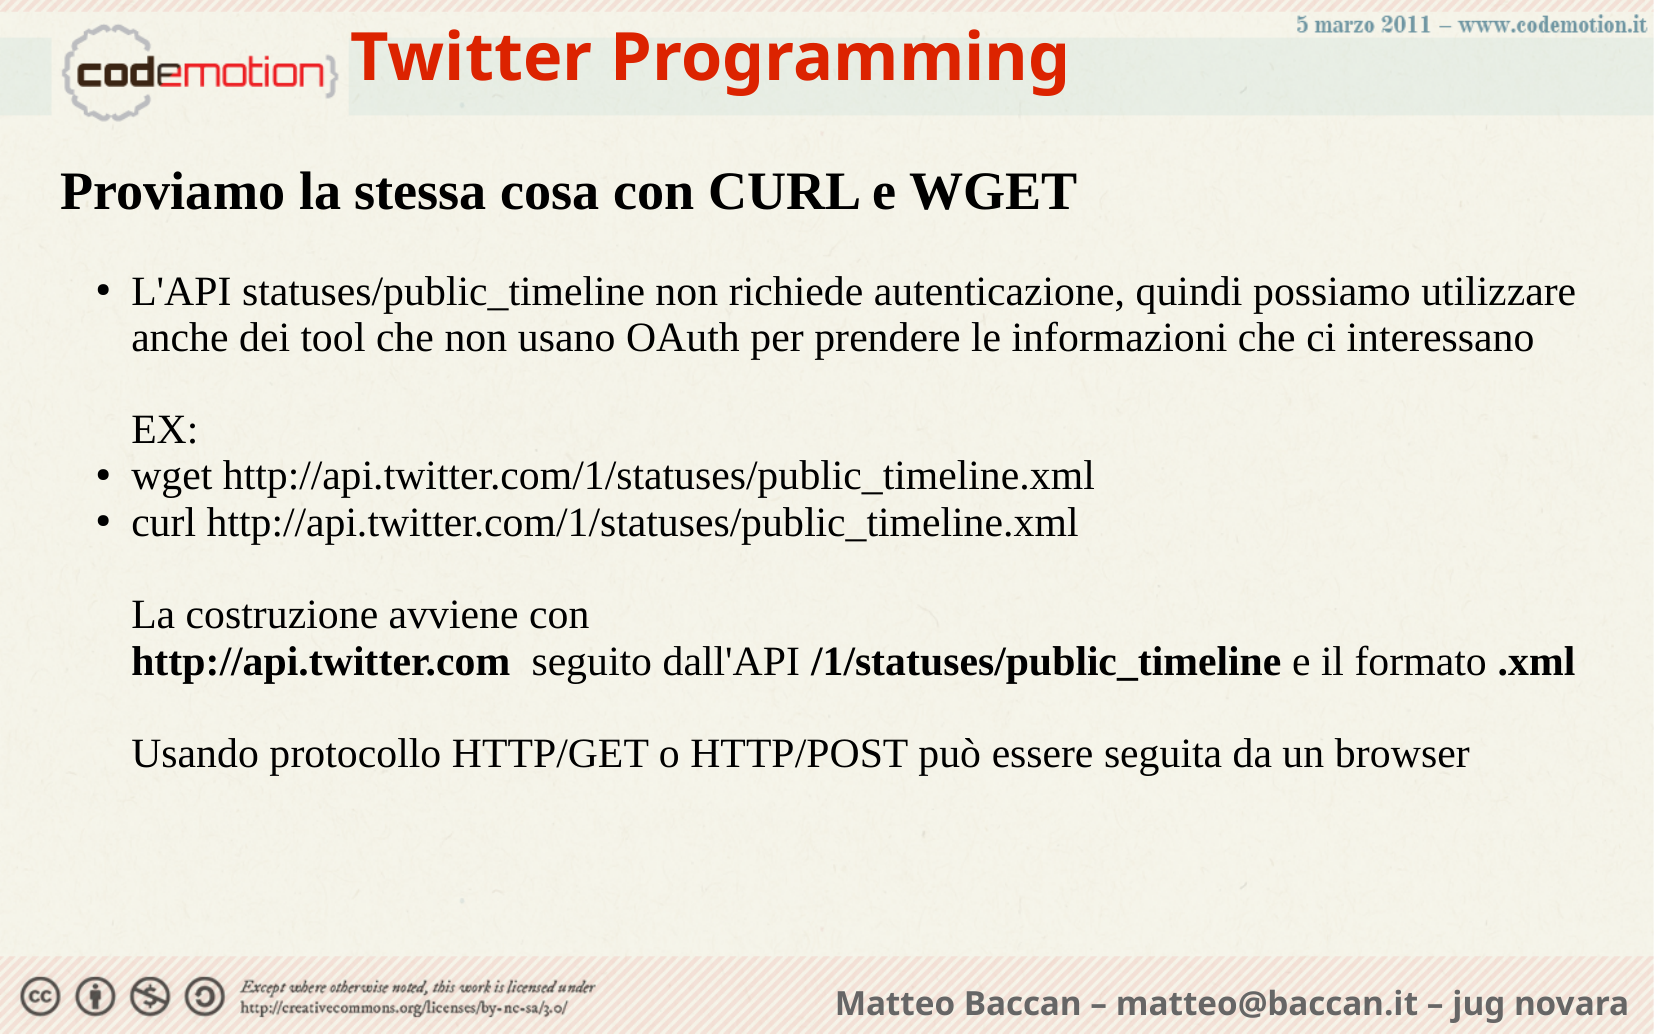

# Twitter Programming
Proviamo la stessa cosa con CURL e WGET
L'API statuses/public_timeline non richiede autenticazione, quindi possiamo utilizzare anche dei tool che non usano OAuth per prendere le informazioni che ci interessano
EX:
wget http://api.twitter.com/1/statuses/public_timeline.xml
curl http://api.twitter.com/1/statuses/public_timeline.xml
La costruzione avviene con
http://api.twitter.com seguito dall'API /1/statuses/public_timeline e il formato .xml
Usando protocollo HTTP/GET o HTTP/POST può essere seguita da un browser
32
Twitter Programming - Matteo Baccan - matteo@baccan.it